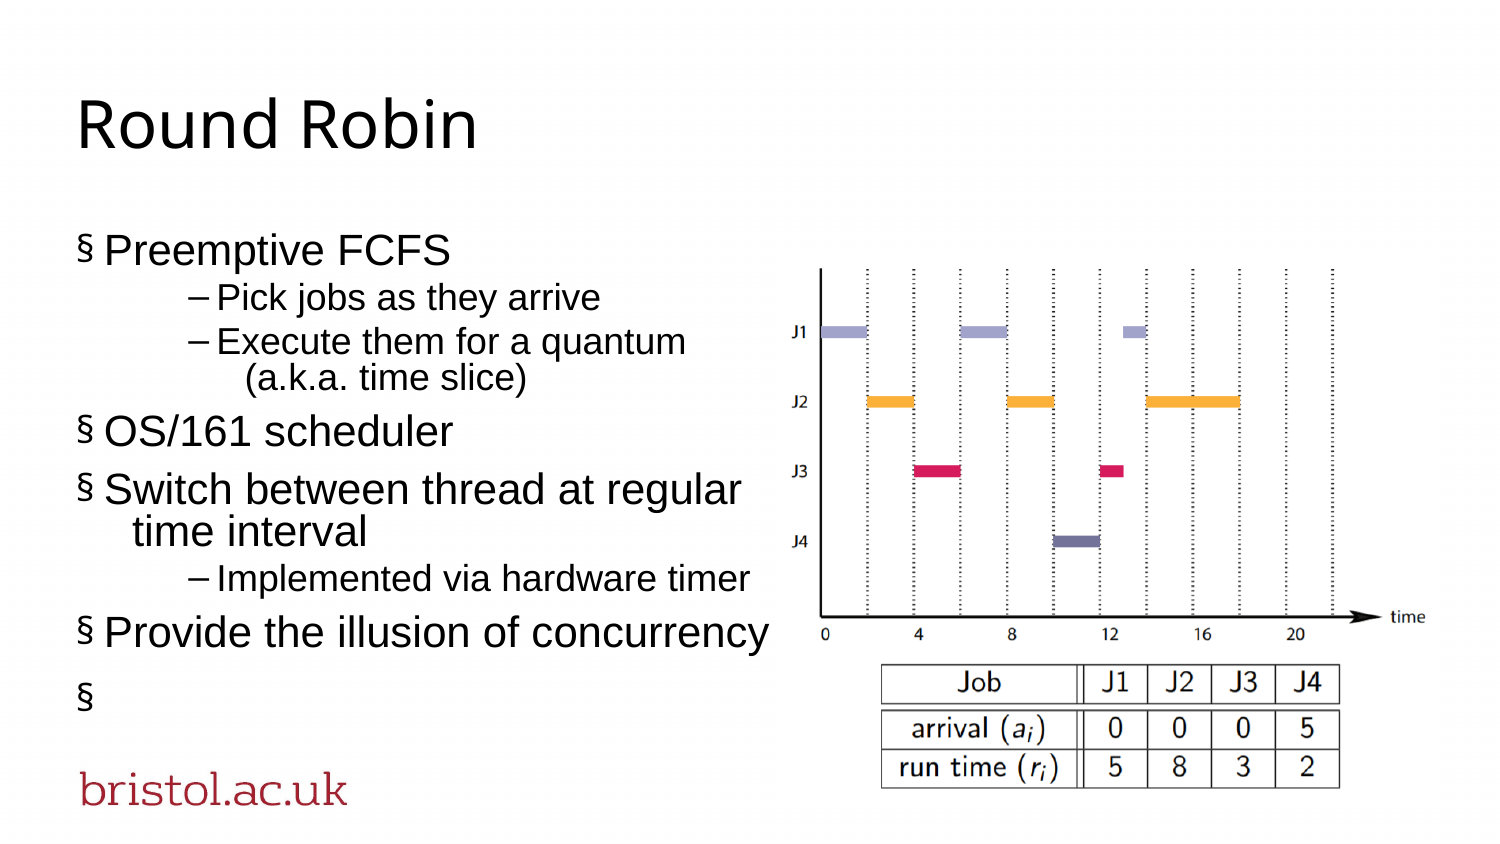

# Round Robin
Preemptive FCFS
Pick jobs as they arrive
Execute them for a quantum
(a.k.a. time slice)
OS/161 scheduler
Switch between thread at regular
time interval
Implemented via hardware timer
Provide the illusion of concurrency